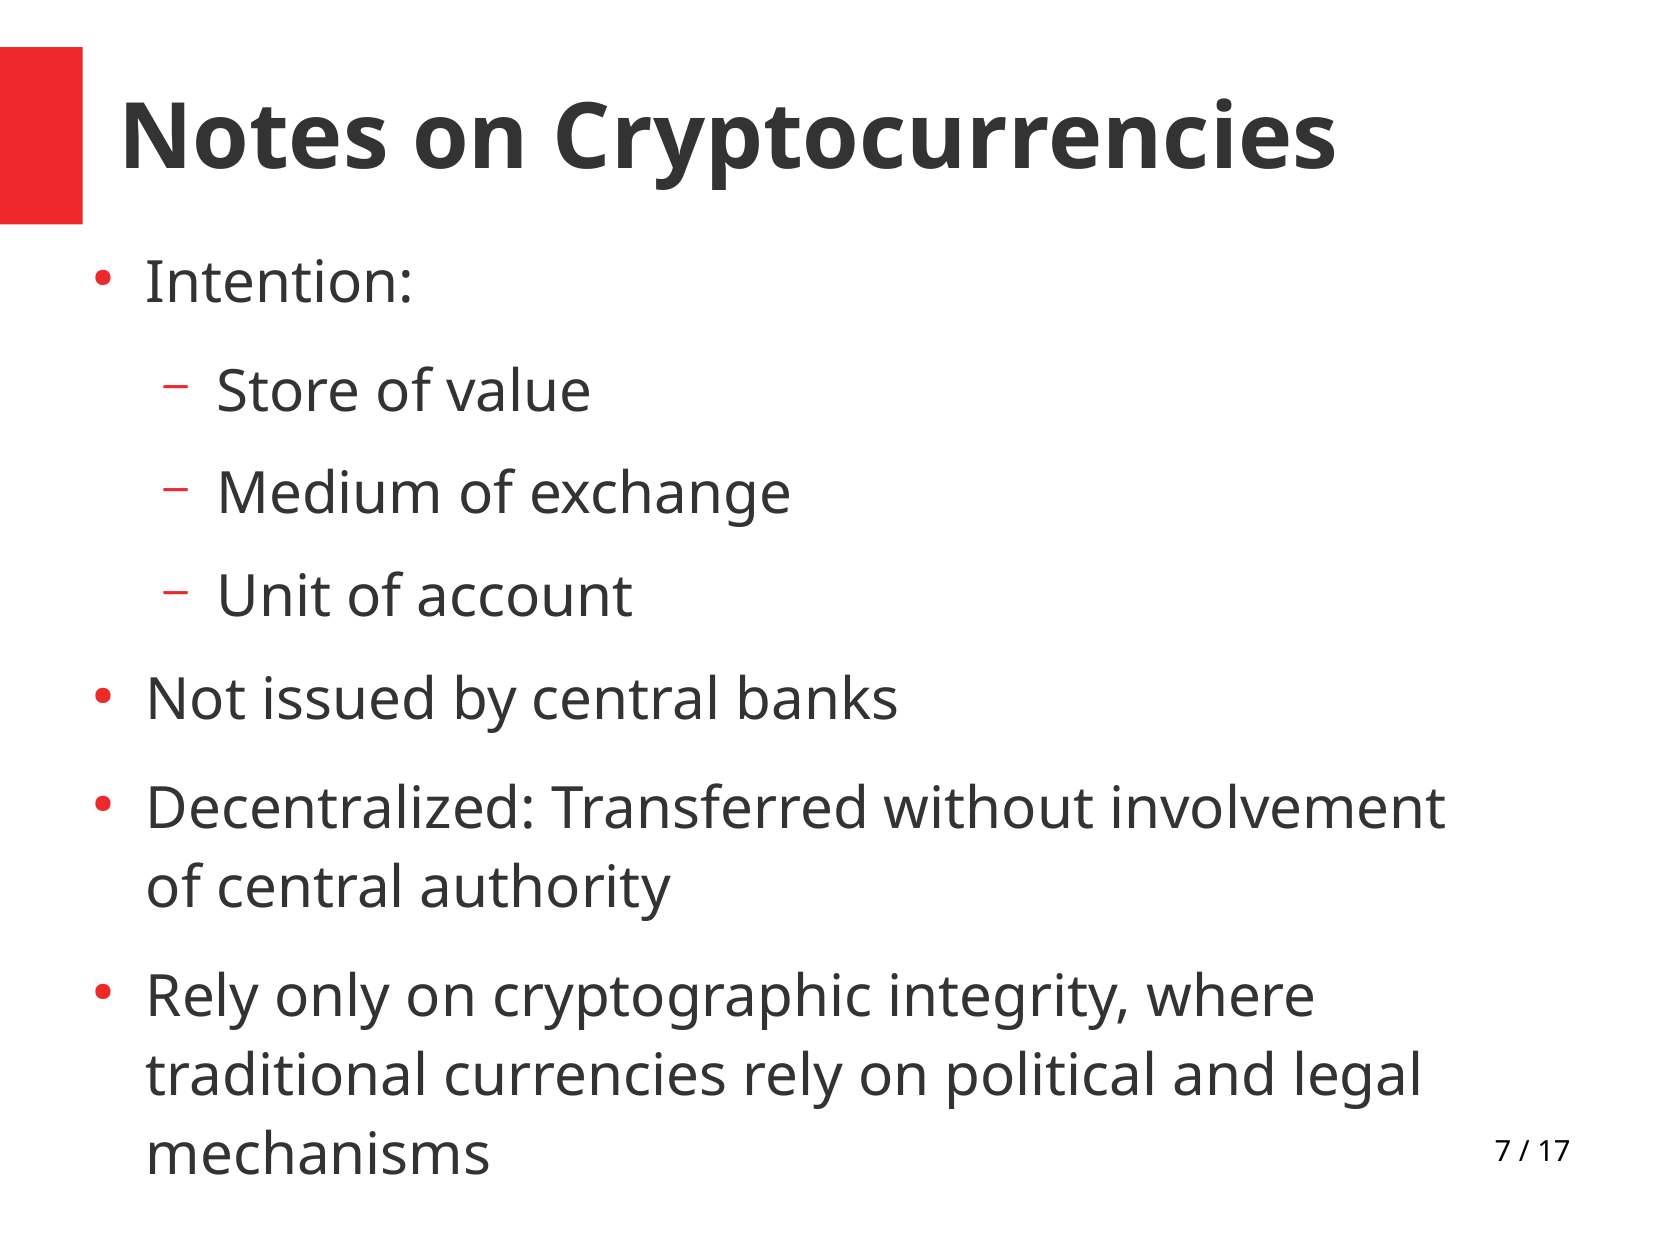

# Notes on Cryptocurrencies
Intention:
Store of value
Medium of exchange
Unit of account
Not issued by central banks
Decentralized: Transferred without involvement of central authority
Rely only on cryptographic integrity, where traditional currencies rely on political and legal mechanisms
7